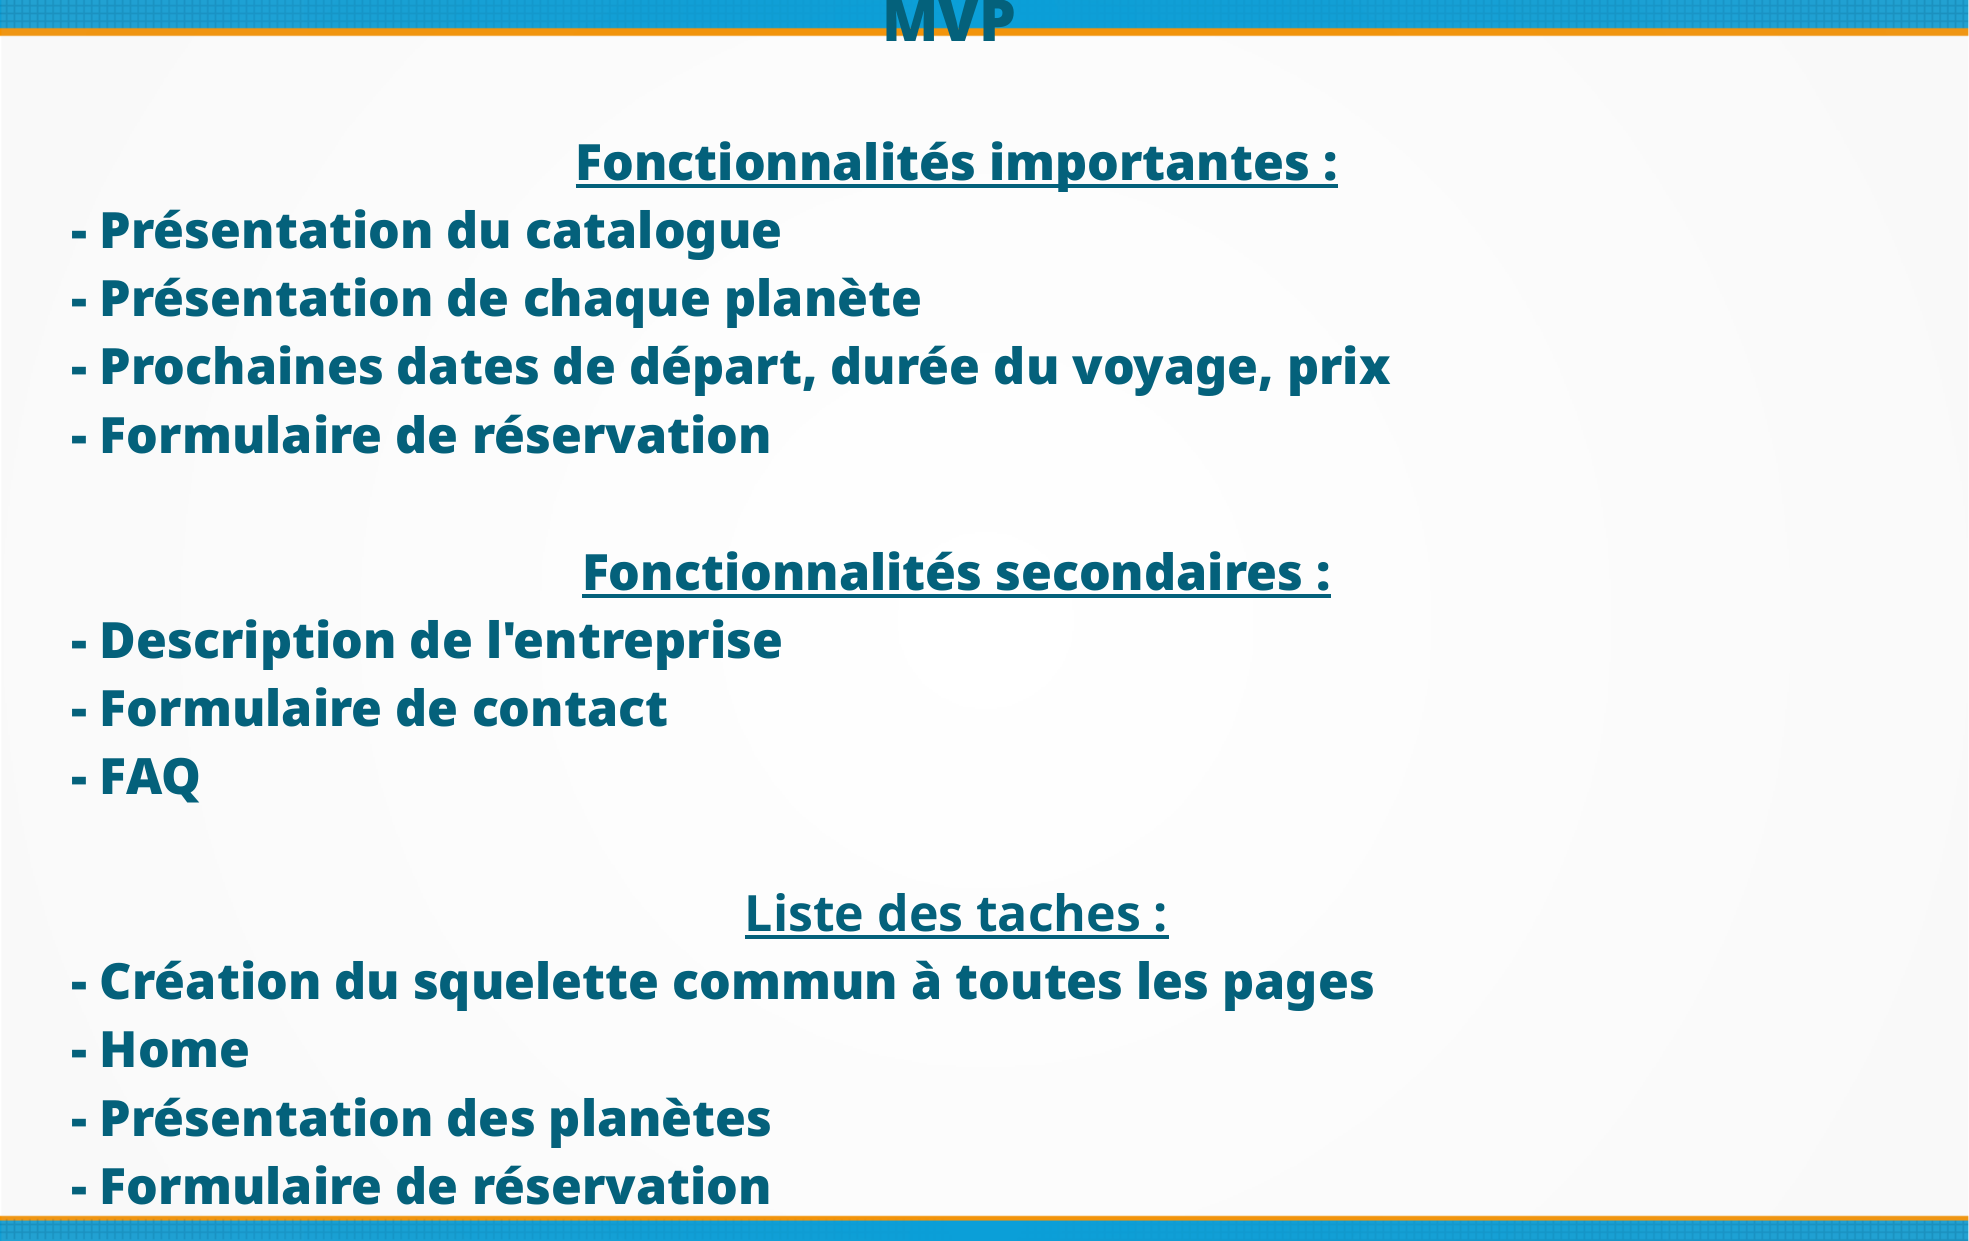

# MVP
Fonctionnalités importantes :
- Présentation du catalogue
- Présentation de chaque planète
- Prochaines dates de départ, durée du voyage, prix
- Formulaire de réservation
Fonctionnalités secondaires :
- Description de l'entreprise
- Formulaire de contact
- FAQ
Liste des taches :
- Création du squelette commun à toutes les pages
- Home
- Présentation des planètes
- Formulaire de réservation